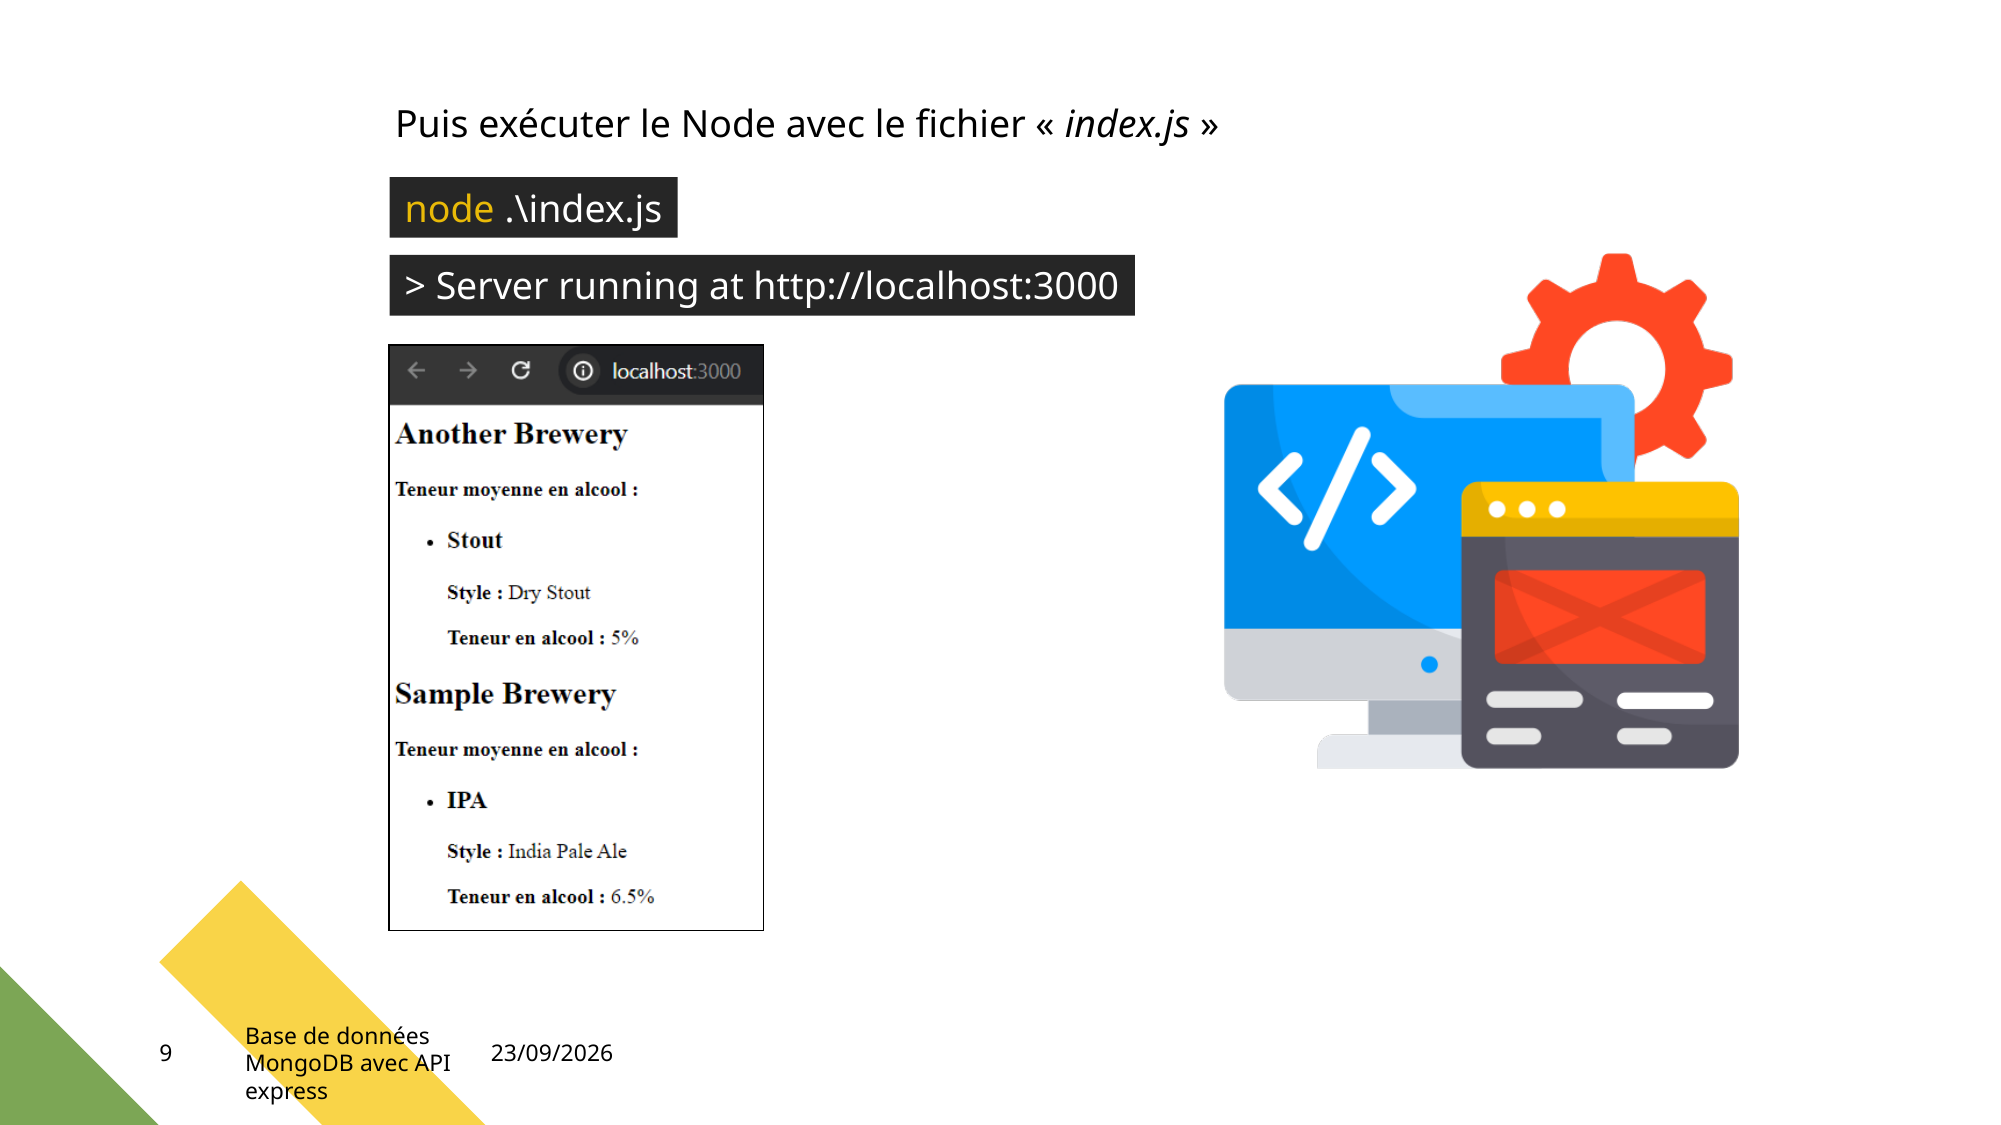

Puis exécuter le Node avec le fichier « index.js »
# Introduction
node .\index.js
> Server running at http://localhost:3000
Base de données MongoDB avec API express